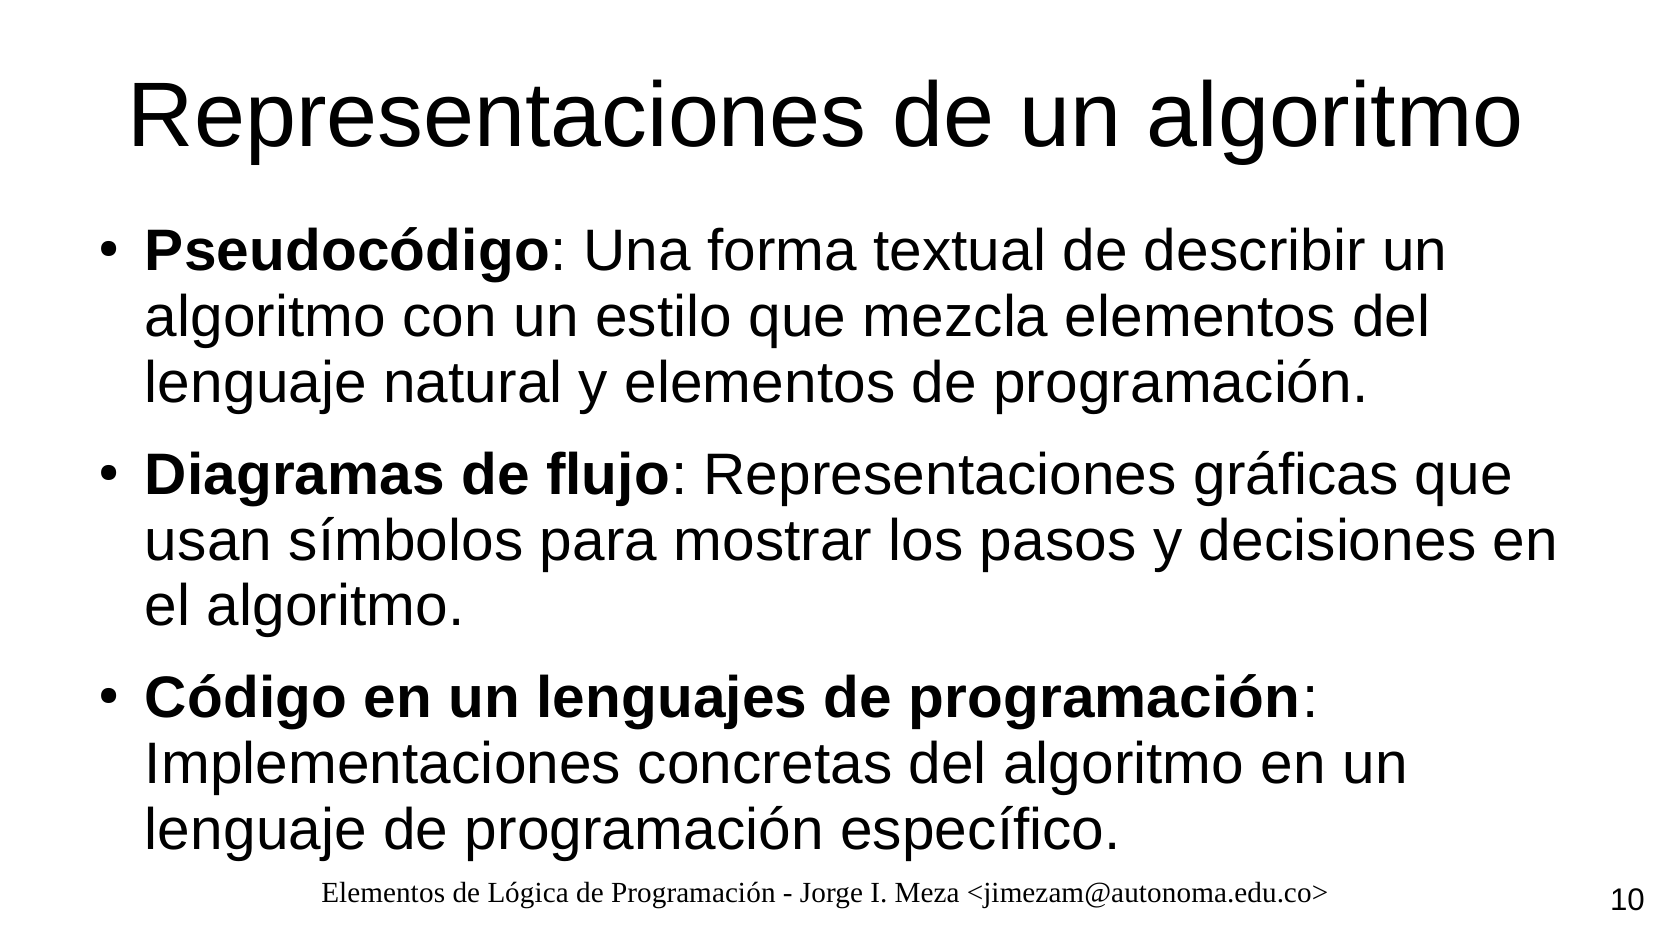

# Representaciones de un algoritmo
Pseudocódigo: Una forma textual de describir un algoritmo con un estilo que mezcla elementos del lenguaje natural y elementos de programación.
Diagramas de flujo: Representaciones gráficas que usan símbolos para mostrar los pasos y decisiones en el algoritmo.
Código en un lenguajes de programación: Implementaciones concretas del algoritmo en un lenguaje de programación específico.
Elementos de Lógica de Programación - Jorge I. Meza <jimezam@autonoma.edu.co>